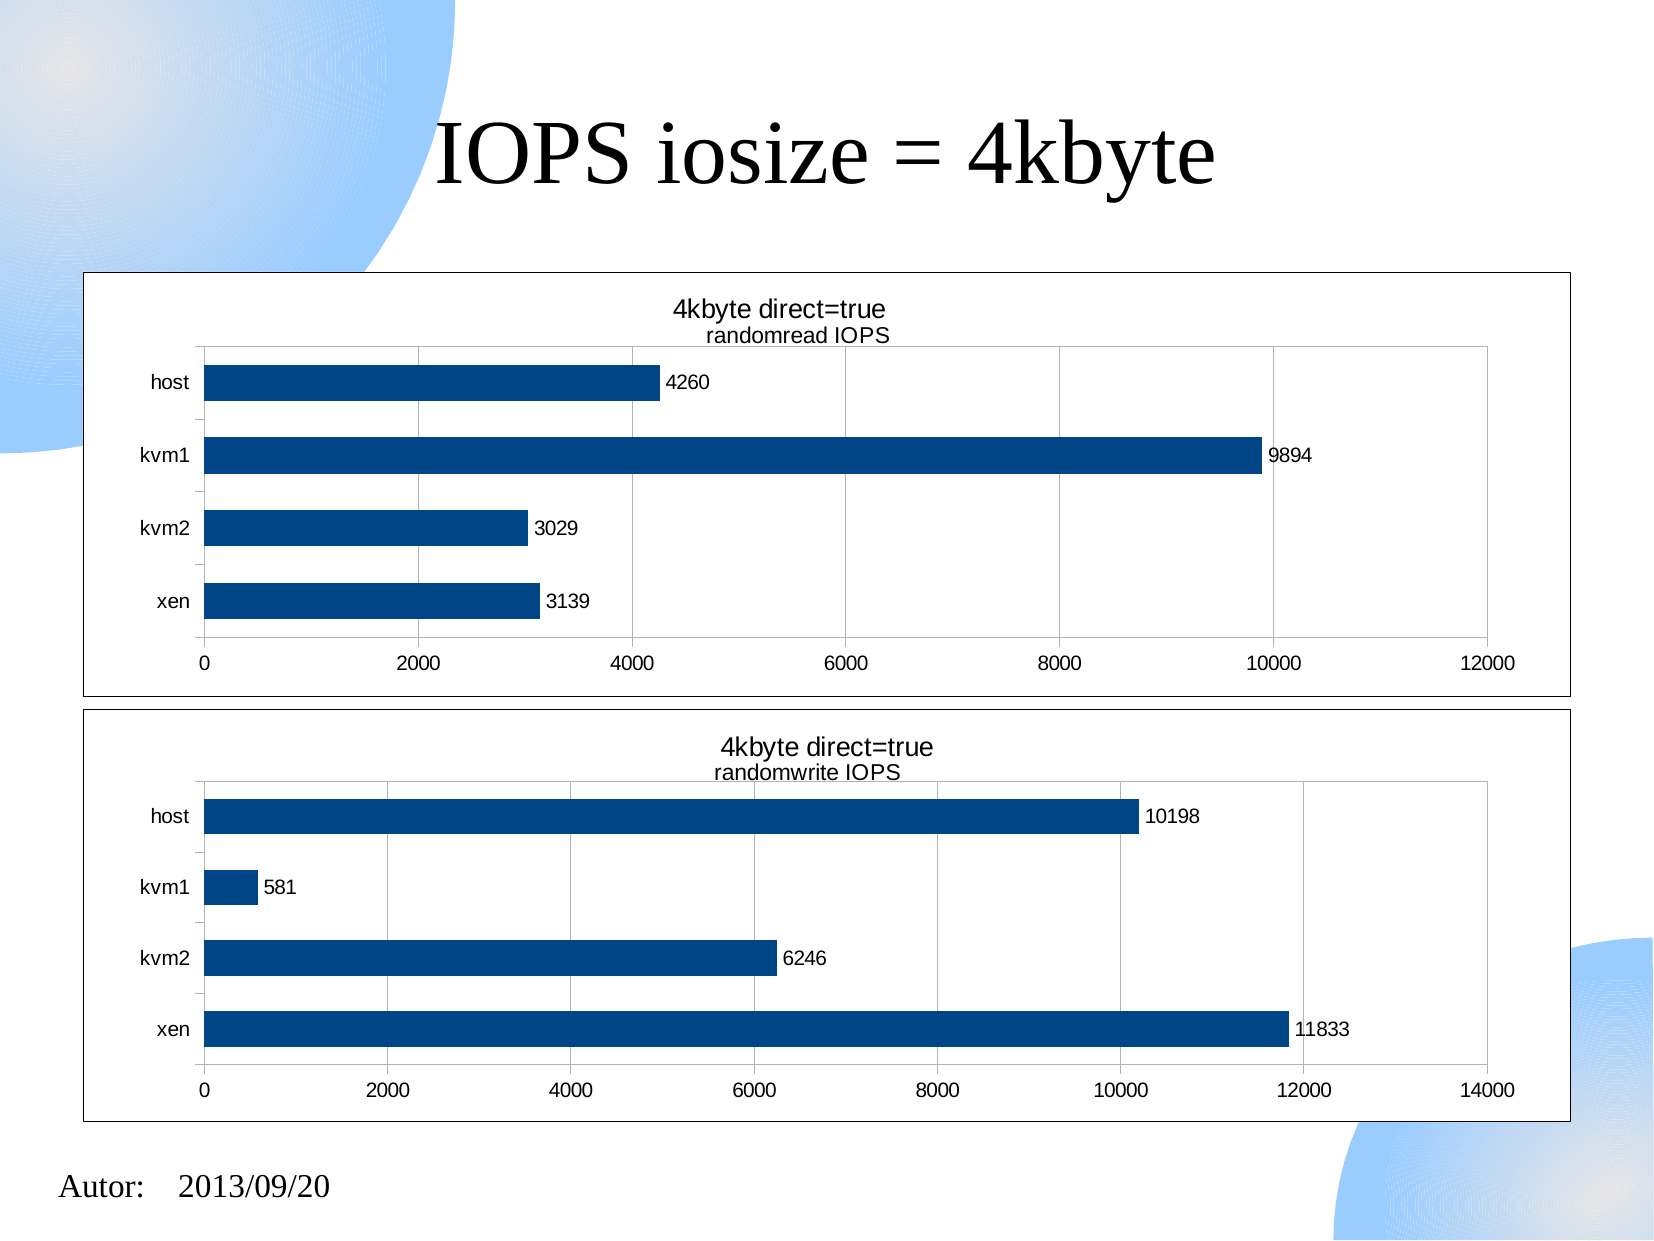

# IOPS iosize = 4kbyte
### Chart: 4kbyte direct=true
randomread IOPS
| Category | iops |
|---|---|
| xen | 3139.0 |
| kvm2 | 3029.0 |
| kvm1 | 9894.0 |
| host | 4260.0 |
### Chart: 4kbyte direct=true
randomwrite IOPS
| Category | iops |
|---|---|
| xen | 11833.0 |
| kvm2 | 6246.0 |
| kvm1 | 581.0 |
| host | 10198.0 |